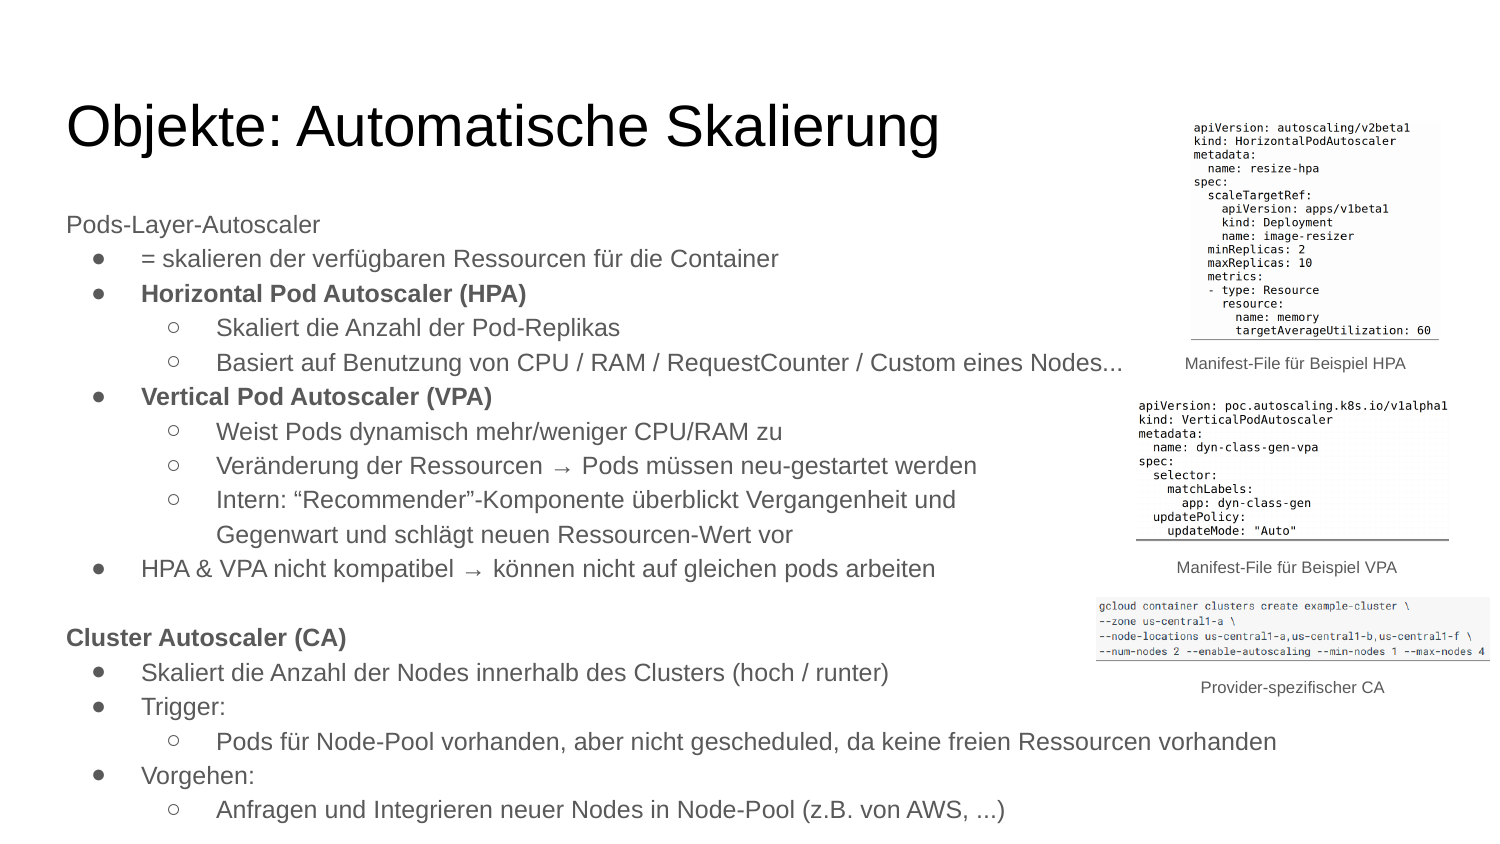

# Objekte: Automatische Skalierung
Pods-Layer-Autoscaler
= skalieren der verfügbaren Ressourcen für die Container
Horizontal Pod Autoscaler (HPA)
Skaliert die Anzahl der Pod-Replikas
Basiert auf Benutzung von CPU / RAM / RequestCounter / Custom eines Nodes...
Vertical Pod Autoscaler (VPA)
Weist Pods dynamisch mehr/weniger CPU/RAM zu
Veränderung der Ressourcen → Pods müssen neu-gestartet werden
Intern: “Recommender”-Komponente überblickt Vergangenheit und
Gegenwart und schlägt neuen Ressourcen-Wert vor
HPA & VPA nicht kompatibel → können nicht auf gleichen pods arbeiten
Cluster Autoscaler (CA)
Skaliert die Anzahl der Nodes innerhalb des Clusters (hoch / runter)
Trigger:
Pods für Node-Pool vorhanden, aber nicht gescheduled, da keine freien Ressourcen vorhanden
Vorgehen:
Anfragen und Integrieren neuer Nodes in Node-Pool (z.B. von AWS, ...)
Manifest-File für Beispiel HPA
Manifest-File für Beispiel VPA
Provider-spezifischer CA